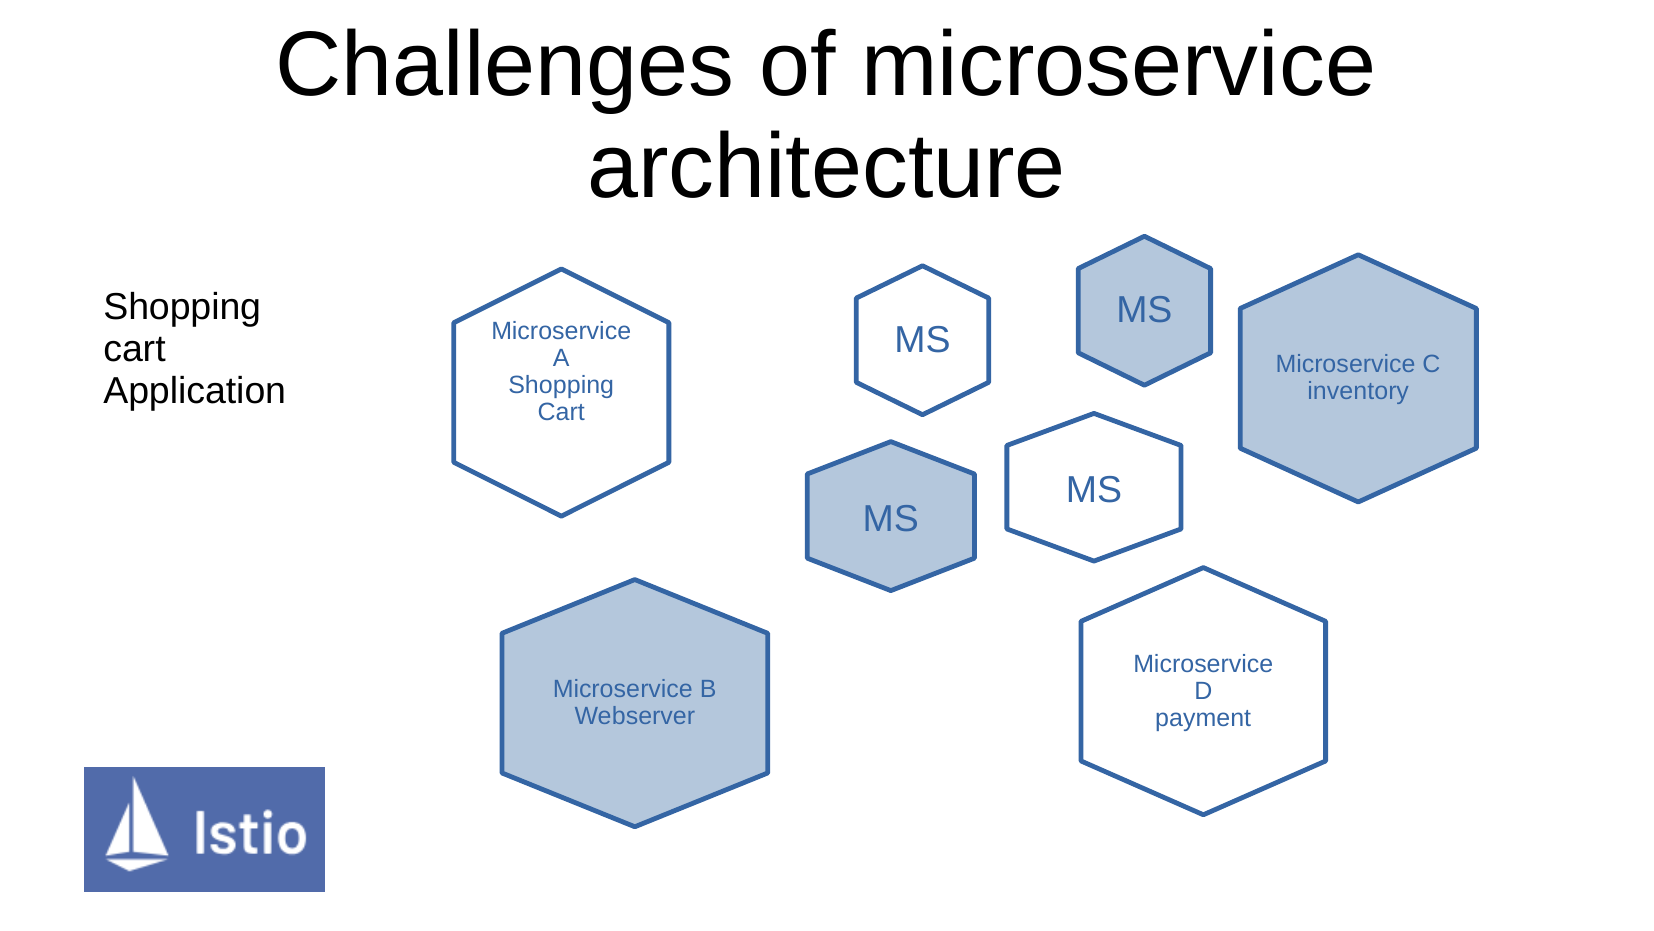

# Challenges of microservice architecture
MS
Microservice C
inventory
MS
Microservice A
Shopping Cart
Shopping cart Application
MS
MS
Microservice D
payment
Microservice B
Webserver